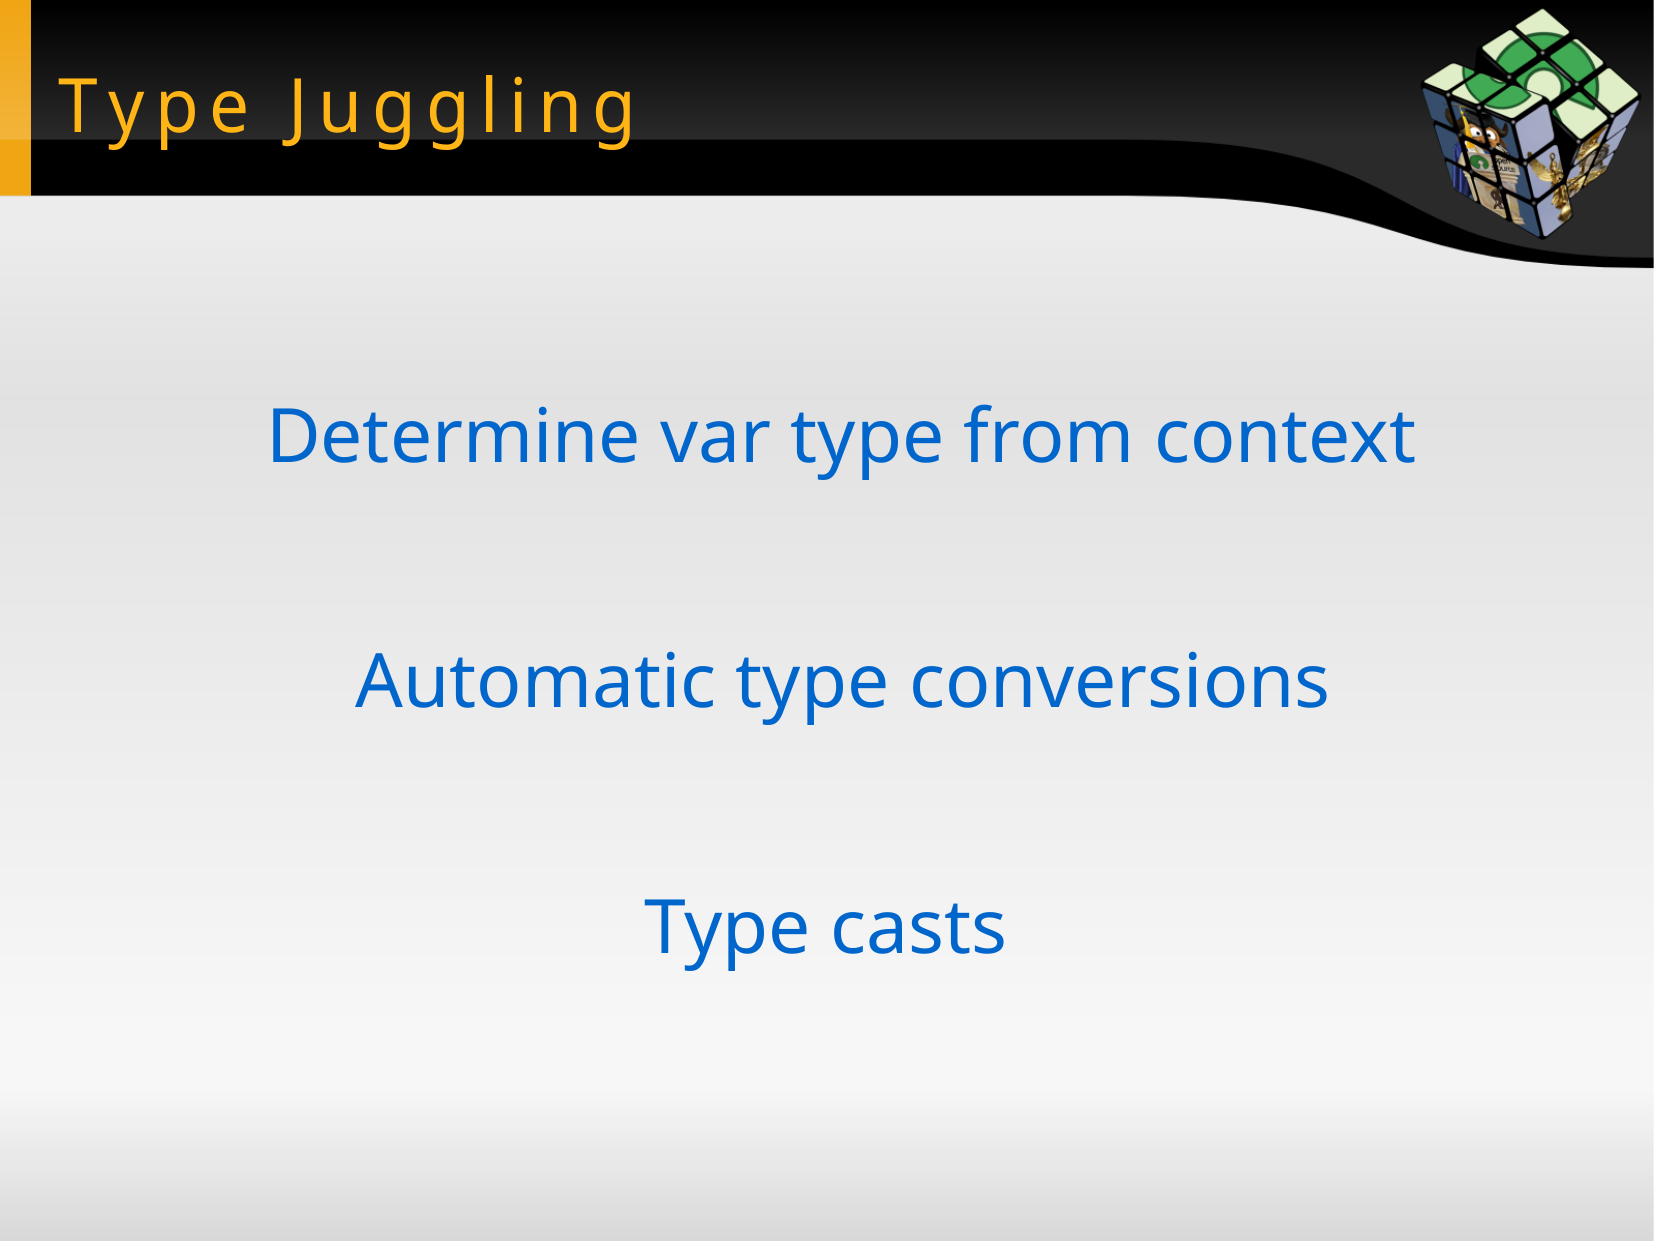

# Type Juggling
Determine var type from context
Automatic type conversions
Type casts